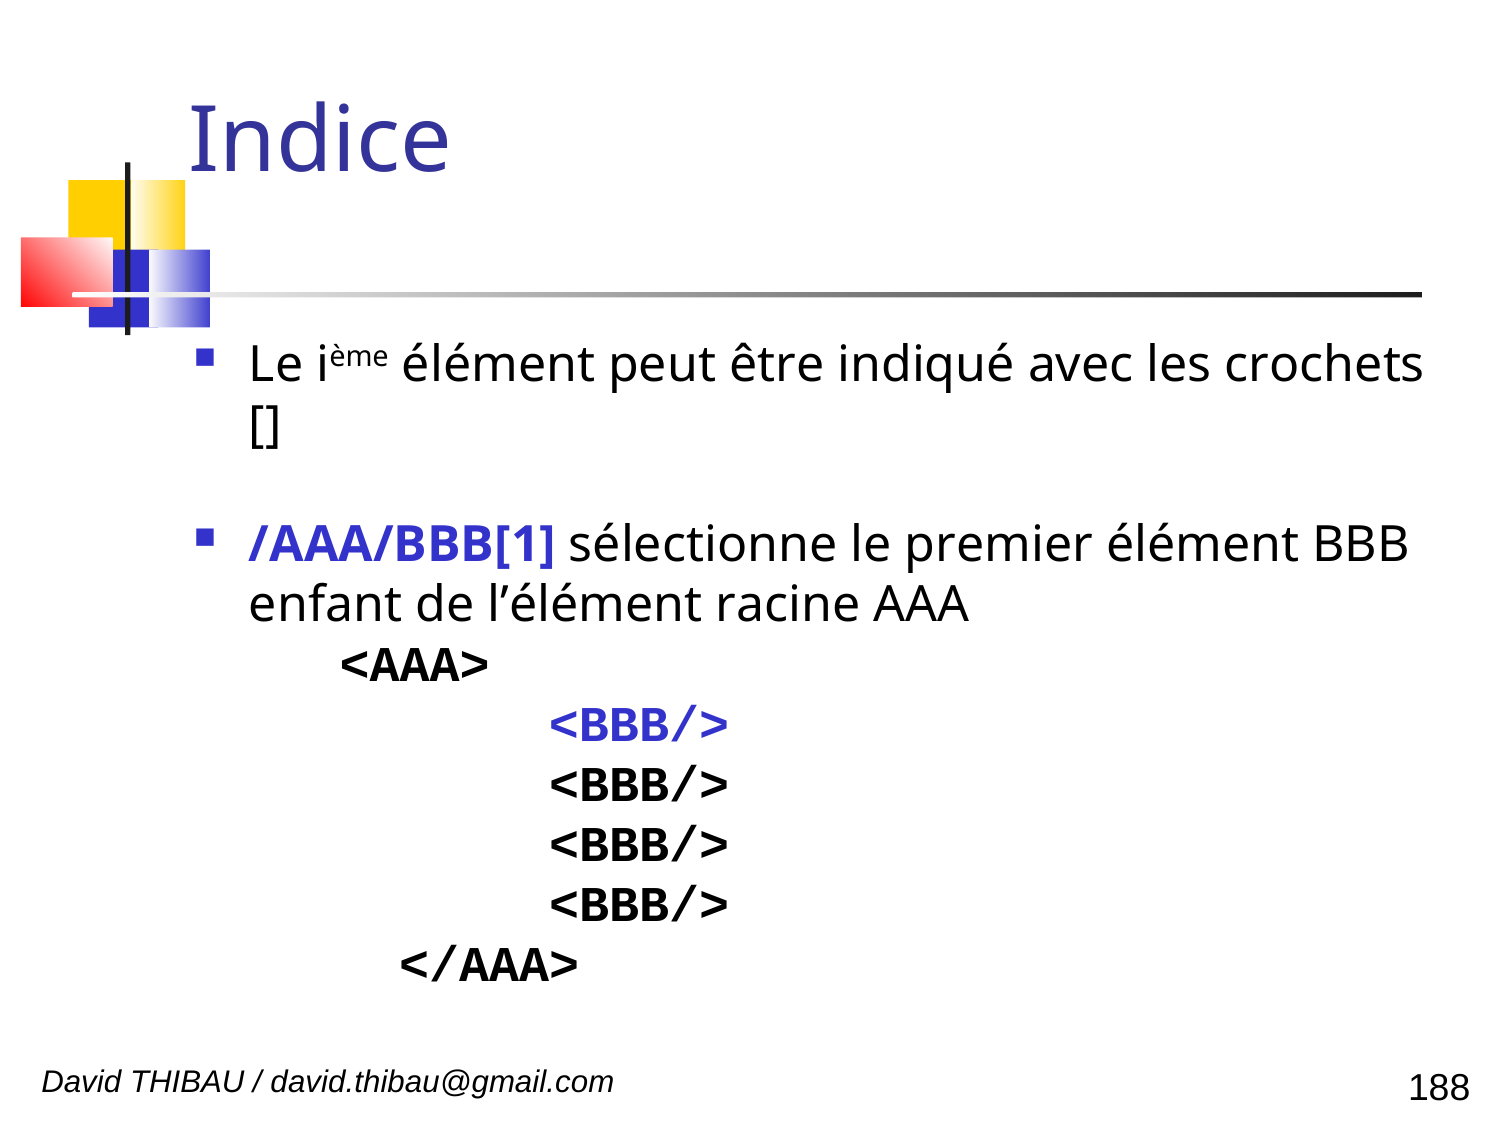

# Indice
Le ième élément peut être indiqué avec les crochets []
/AAA/BBB[1] sélectionne le premier élément BBB enfant de l’élément racine AAA
     	<AAA>
          <BBB/>
          <BBB/>
          <BBB/>
          <BBB/>
     </AAA>